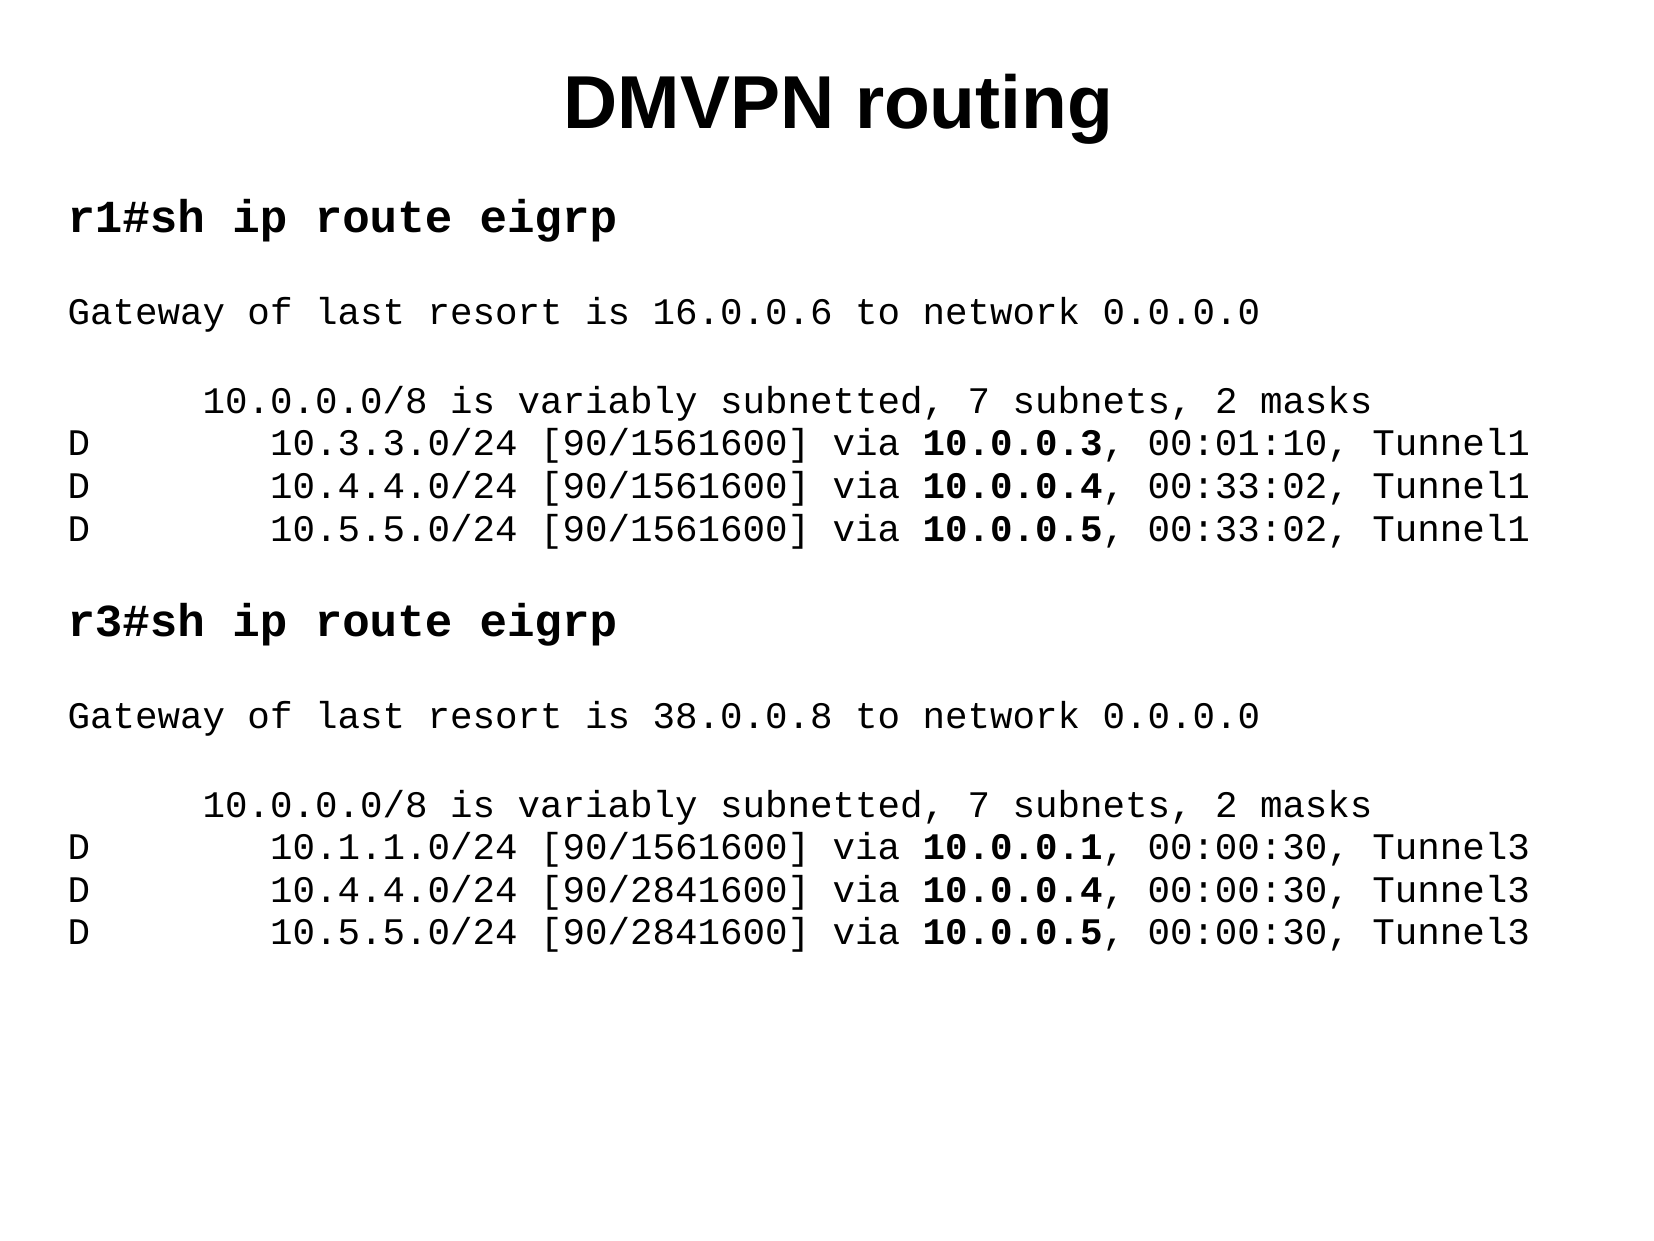

DMVPN routing
# r1#sh ip route eigrp
Gateway of last resort is 16.0.0.6 to network 0.0.0.0
 10.0.0.0/8 is variably subnetted, 7 subnets, 2 masks
D 10.3.3.0/24 [90/1561600] via 10.0.0.3, 00:01:10, Tunnel1
D 10.4.4.0/24 [90/1561600] via 10.0.0.4, 00:33:02, Tunnel1
D 10.5.5.0/24 [90/1561600] via 10.0.0.5, 00:33:02, Tunnel1
r3#sh ip route eigrp
Gateway of last resort is 38.0.0.8 to network 0.0.0.0
 10.0.0.0/8 is variably subnetted, 7 subnets, 2 masks
D 10.1.1.0/24 [90/1561600] via 10.0.0.1, 00:00:30, Tunnel3
D 10.4.4.0/24 [90/2841600] via 10.0.0.4, 00:00:30, Tunnel3
D 10.5.5.0/24 [90/2841600] via 10.0.0.5, 00:00:30, Tunnel3